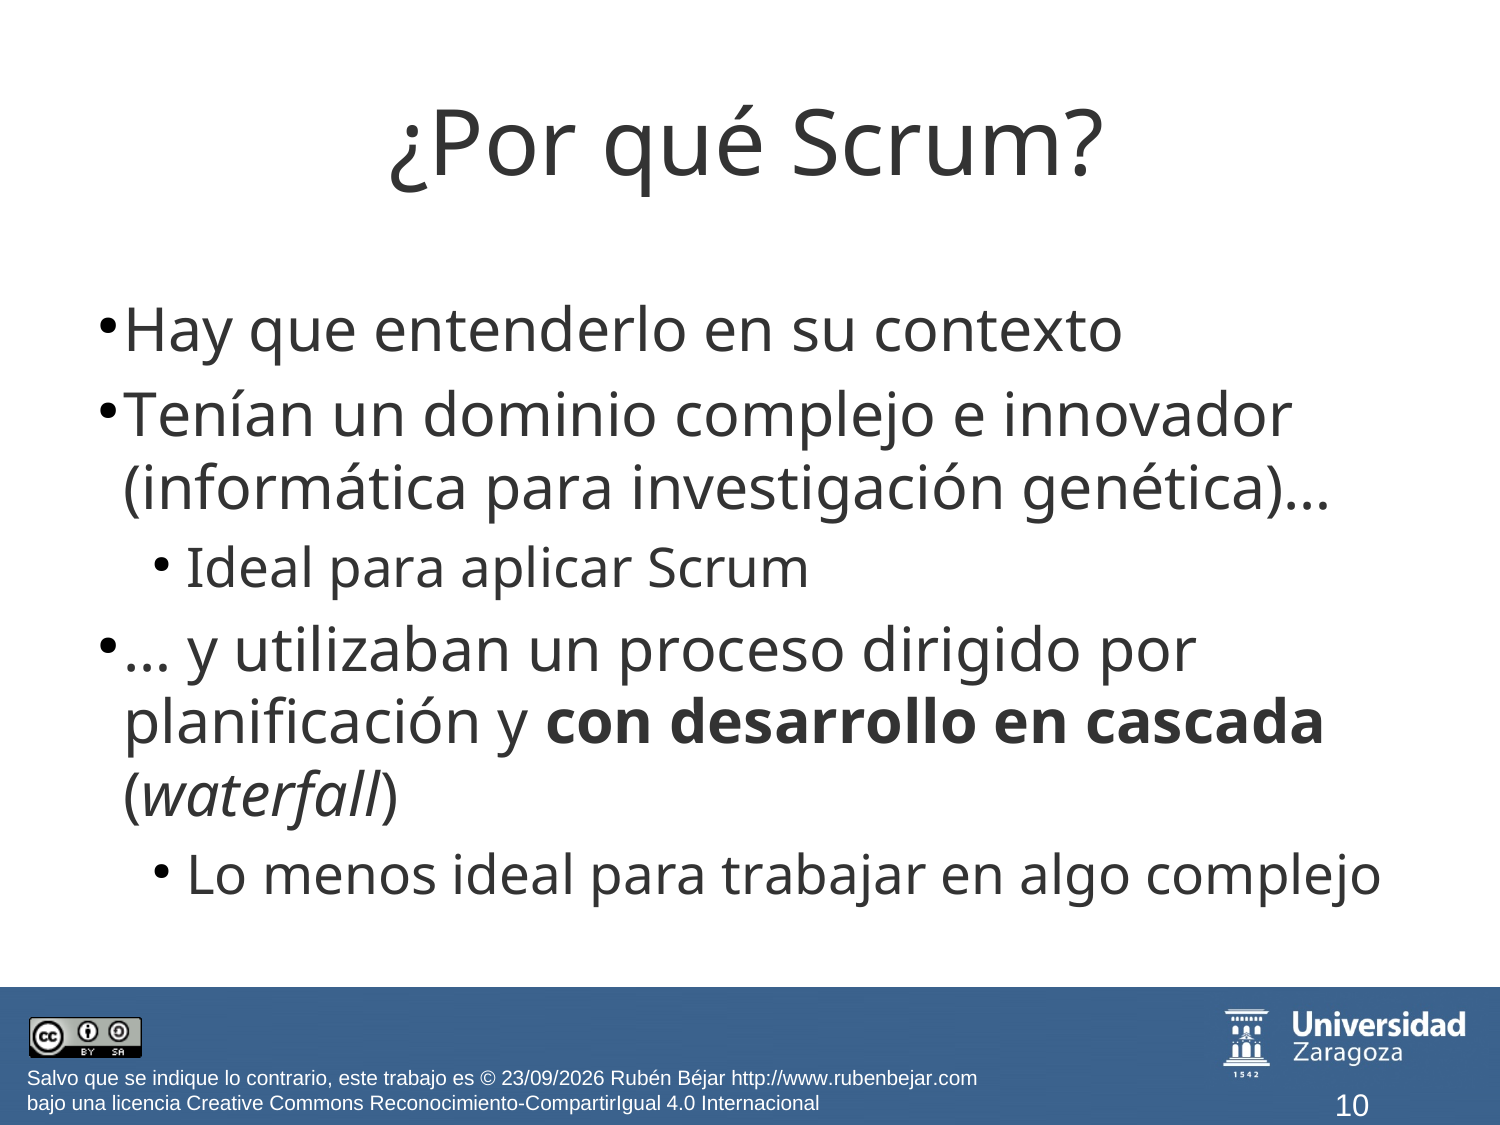

# ¿Por qué Scrum?
Hay que entenderlo en su contexto
Tenían un dominio complejo e innovador (informática para investigación genética)…
Ideal para aplicar Scrum
… y utilizaban un proceso dirigido por planificación y con desarrollo en cascada (waterfall)
Lo menos ideal para trabajar en algo complejo